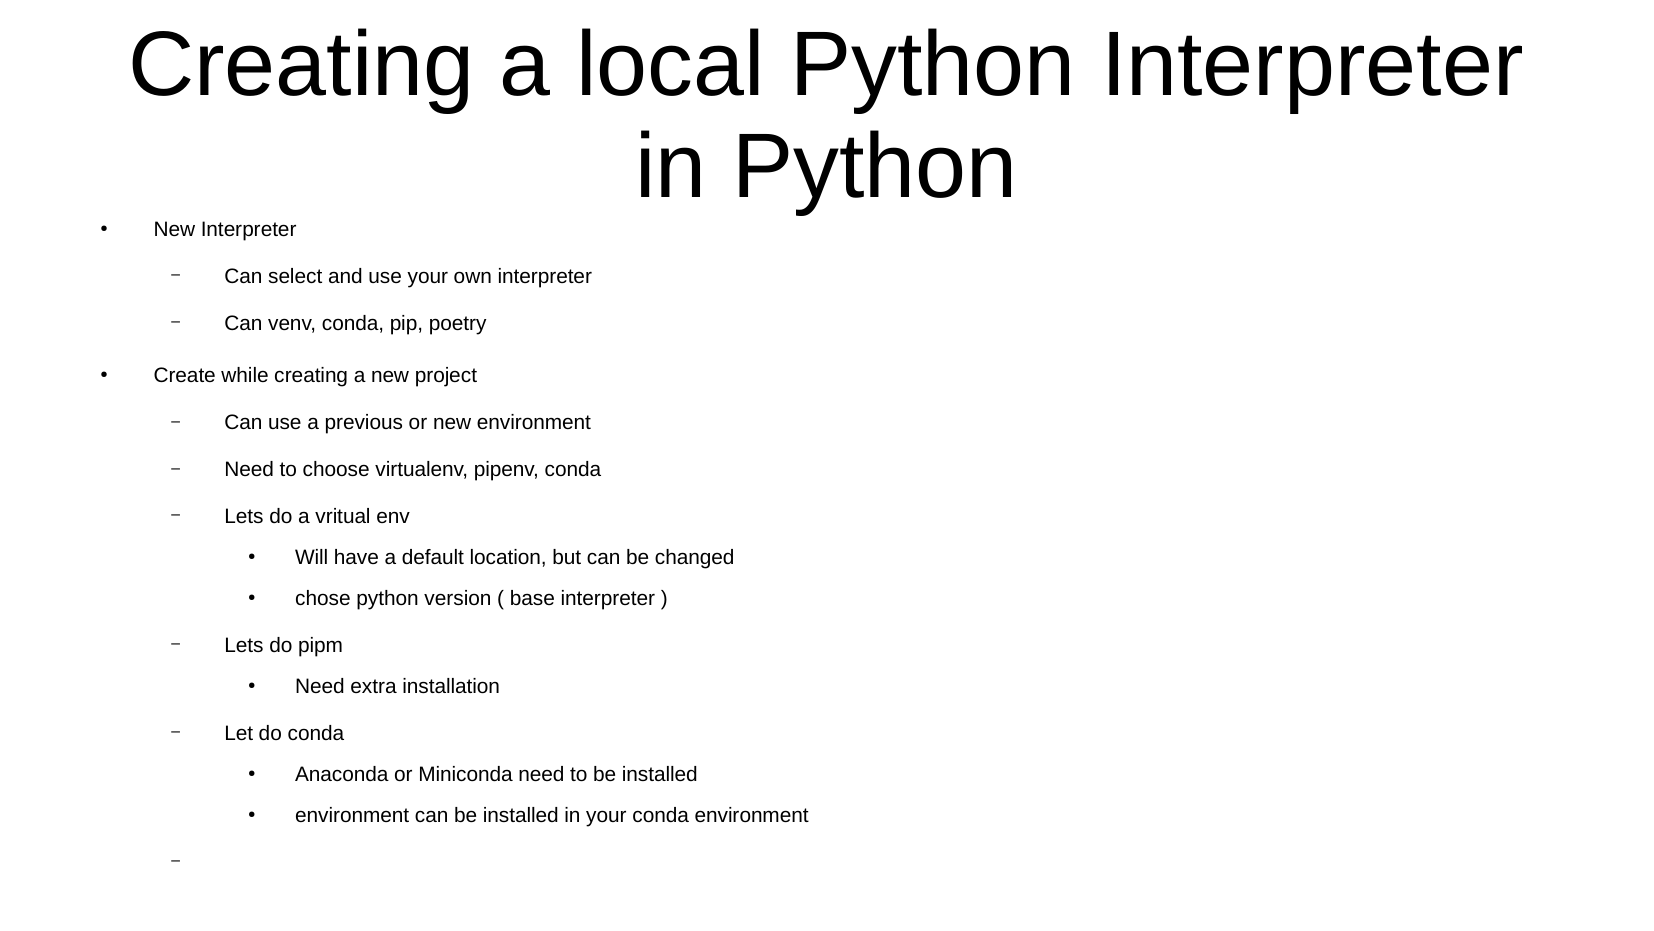

# Creating a local Python Interpreter in Python
New Interpreter
Can select and use your own interpreter
Can venv, conda, pip, poetry
Create while creating a new project
Can use a previous or new environment
Need to choose virtualenv, pipenv, conda
Lets do a vritual env
Will have a default location, but can be changed
chose python version ( base interpreter )
Lets do pipm
Need extra installation
Let do conda
Anaconda or Miniconda need to be installed
environment can be installed in your conda environment